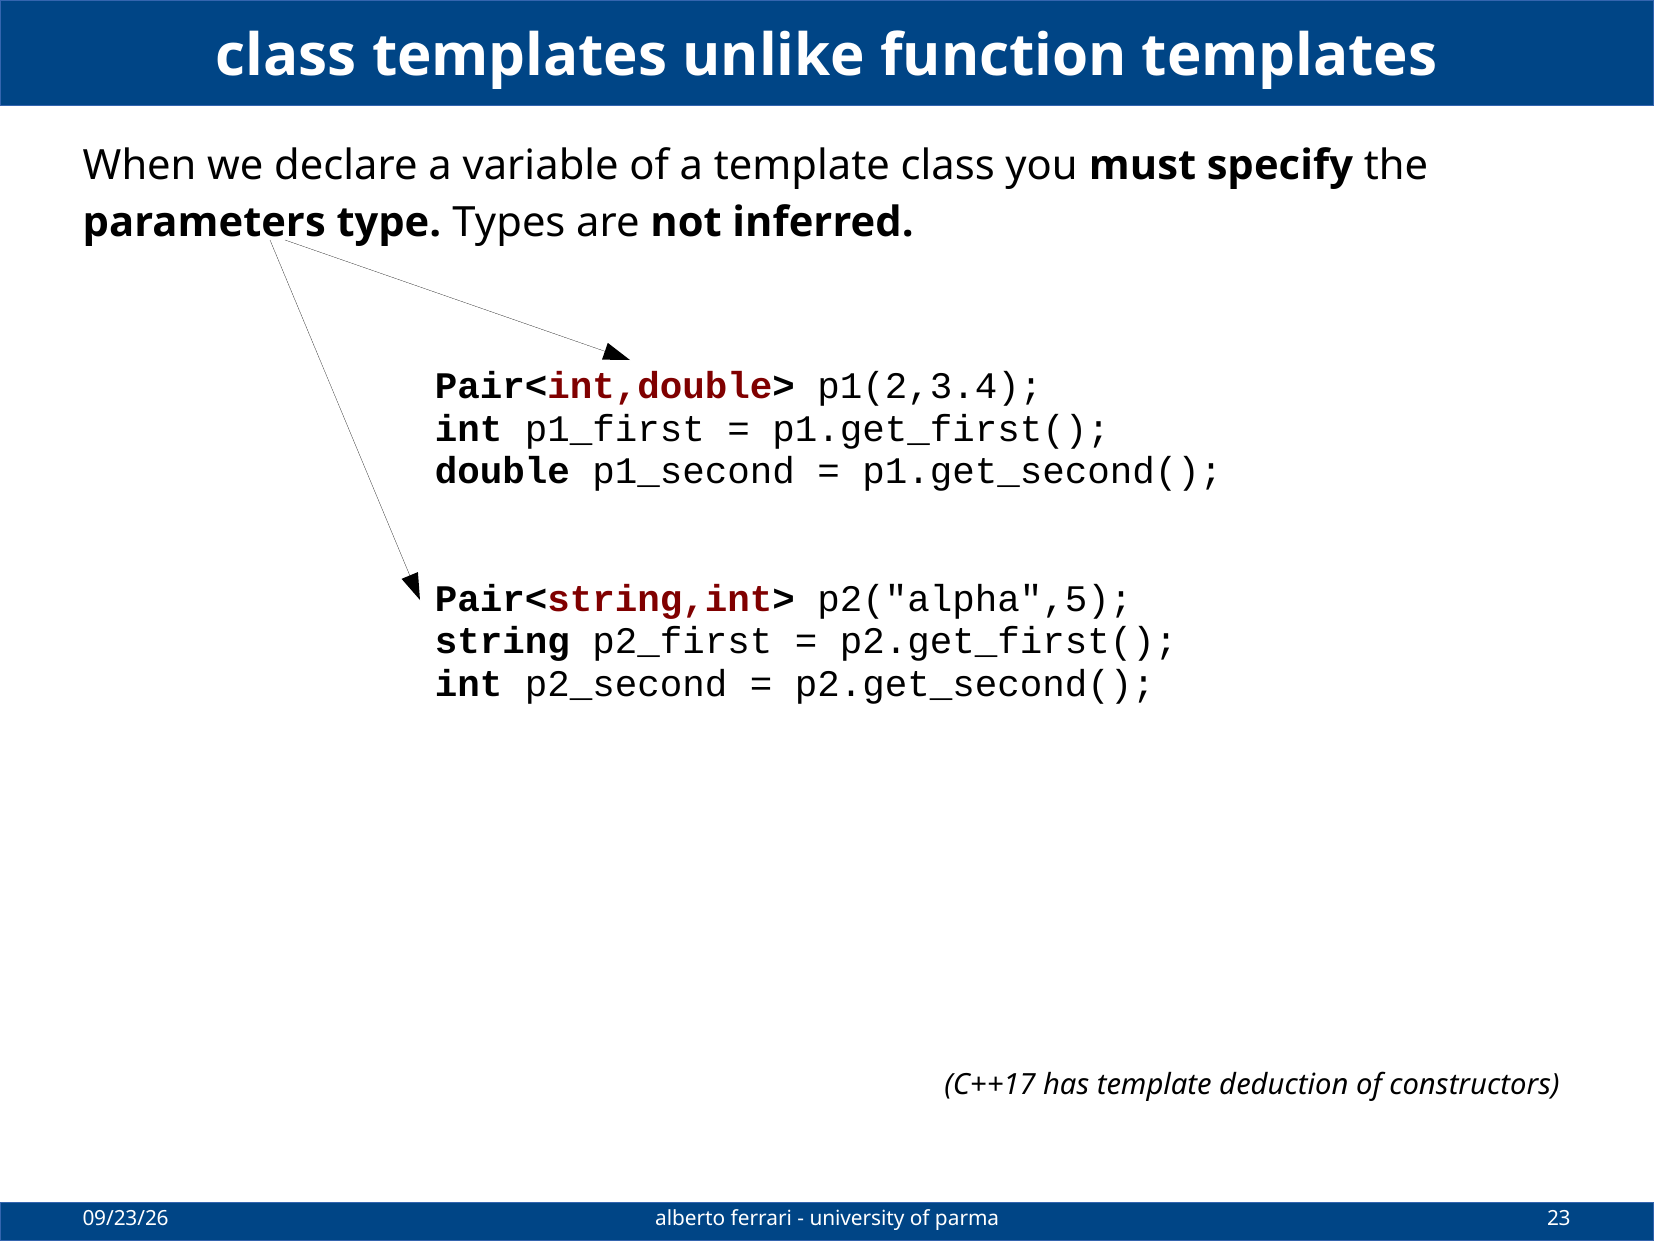

# class templates unlike function templates
When we declare a variable of a template class you must specify the parameters type. Types are not inferred.
Pair<int,double> p1(2,3.4);
int p1_first = p1.get_first();
double p1_second = p1.get_second();
Pair<string,int> p2("alpha",5);
string p2_first = p2.get_first();
int p2_second = p2.get_second();
(C++17 has template deduction of constructors)
alberto ferrari - university of parma
23